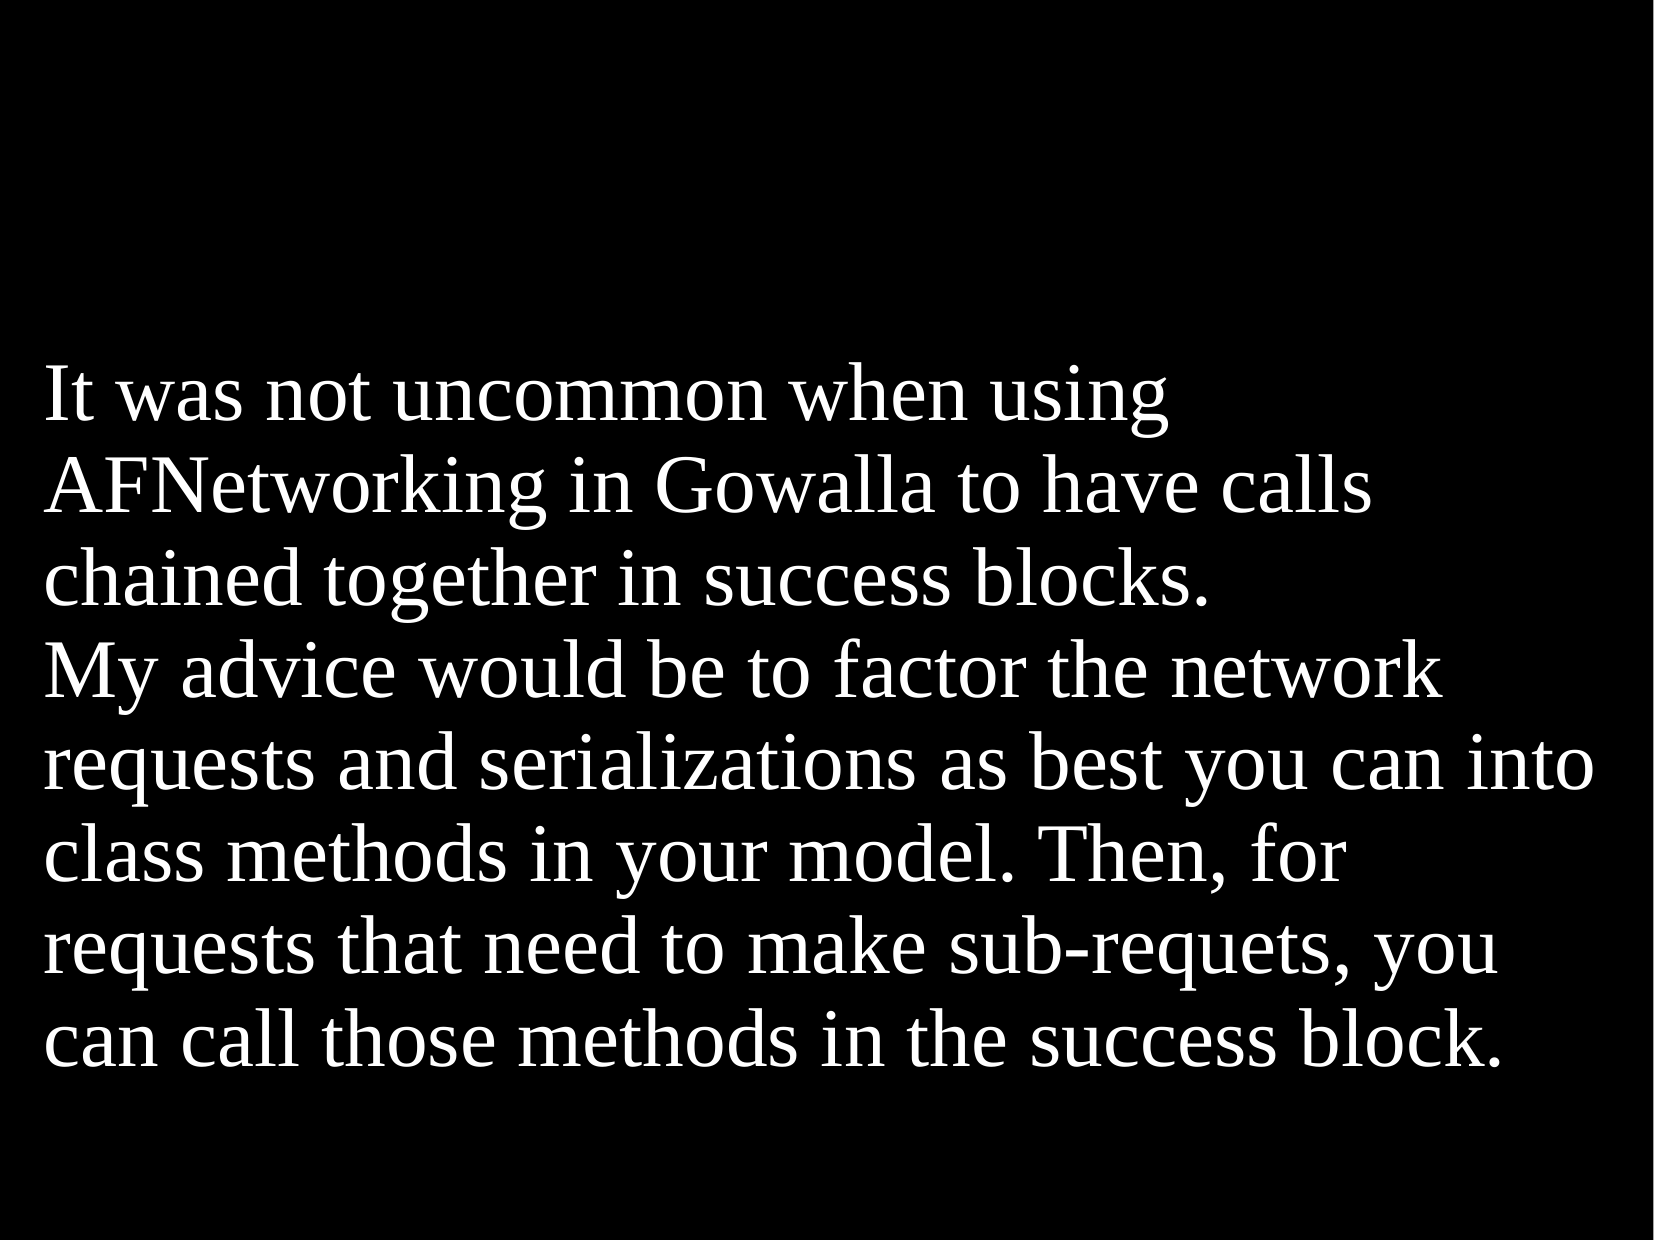

It was not uncommon when using AFNetworking in Gowalla to have calls chained together in success blocks.
My advice would be to factor the network requests and serializations as best you can into class methods in your model. Then, for requests that need to make sub-requets, you can call those methods in the success block.